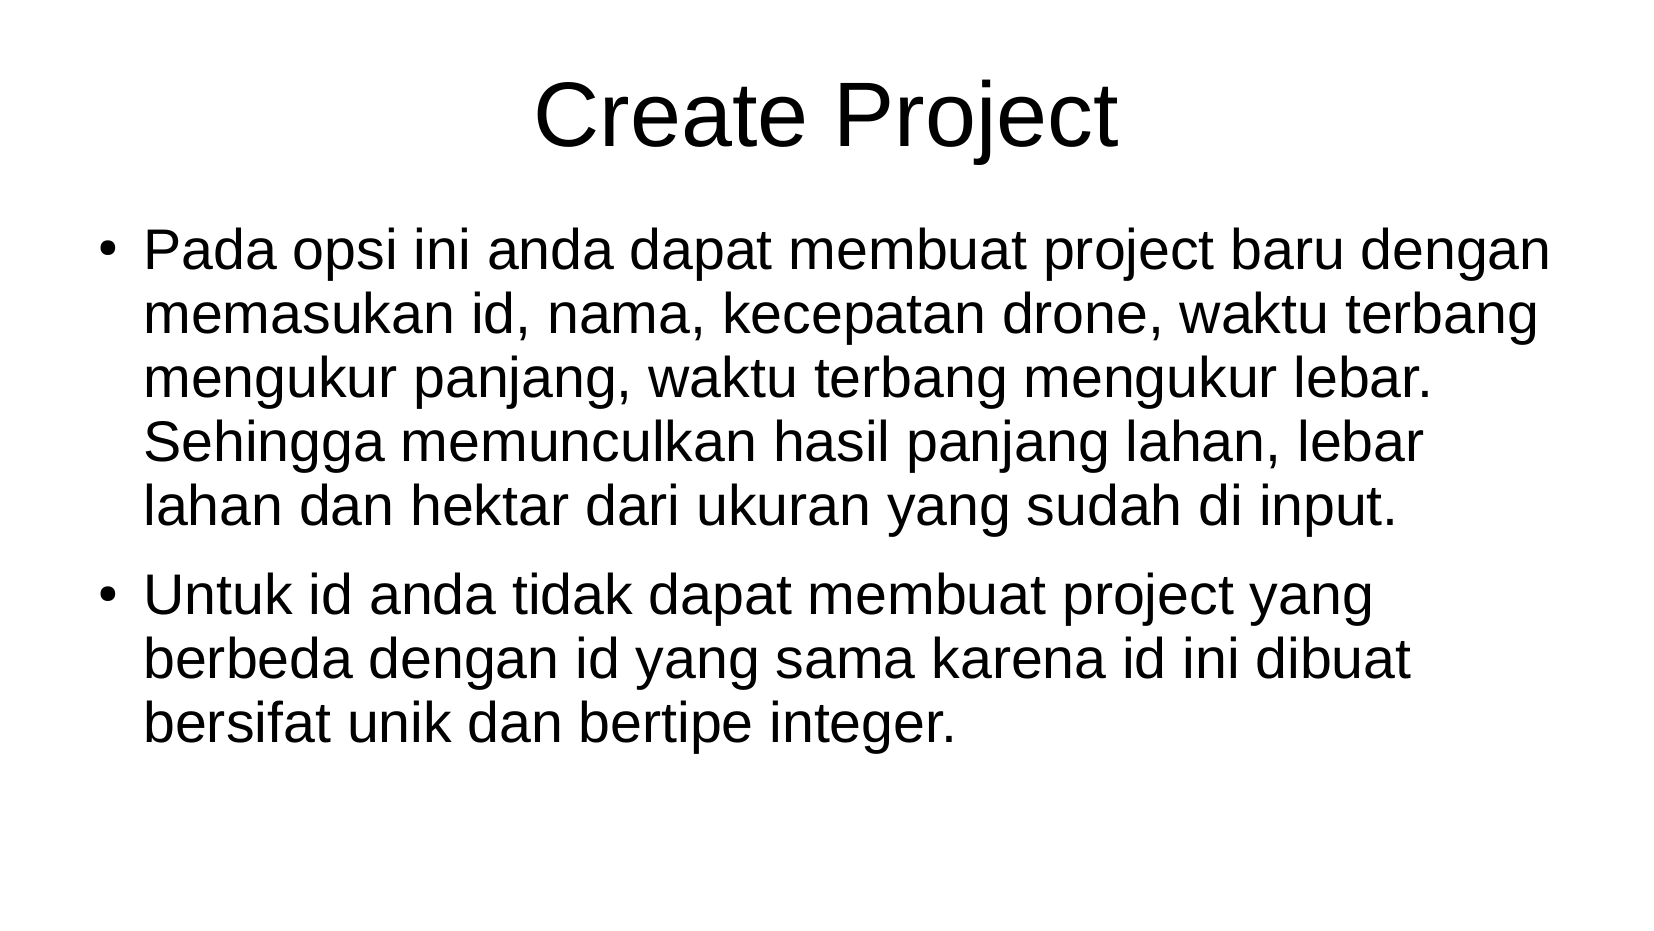

# Create Project
Pada opsi ini anda dapat membuat project baru dengan memasukan id, nama, kecepatan drone, waktu terbang mengukur panjang, waktu terbang mengukur lebar. Sehingga memunculkan hasil panjang lahan, lebar lahan dan hektar dari ukuran yang sudah di input.
Untuk id anda tidak dapat membuat project yang berbeda dengan id yang sama karena id ini dibuat bersifat unik dan bertipe integer.